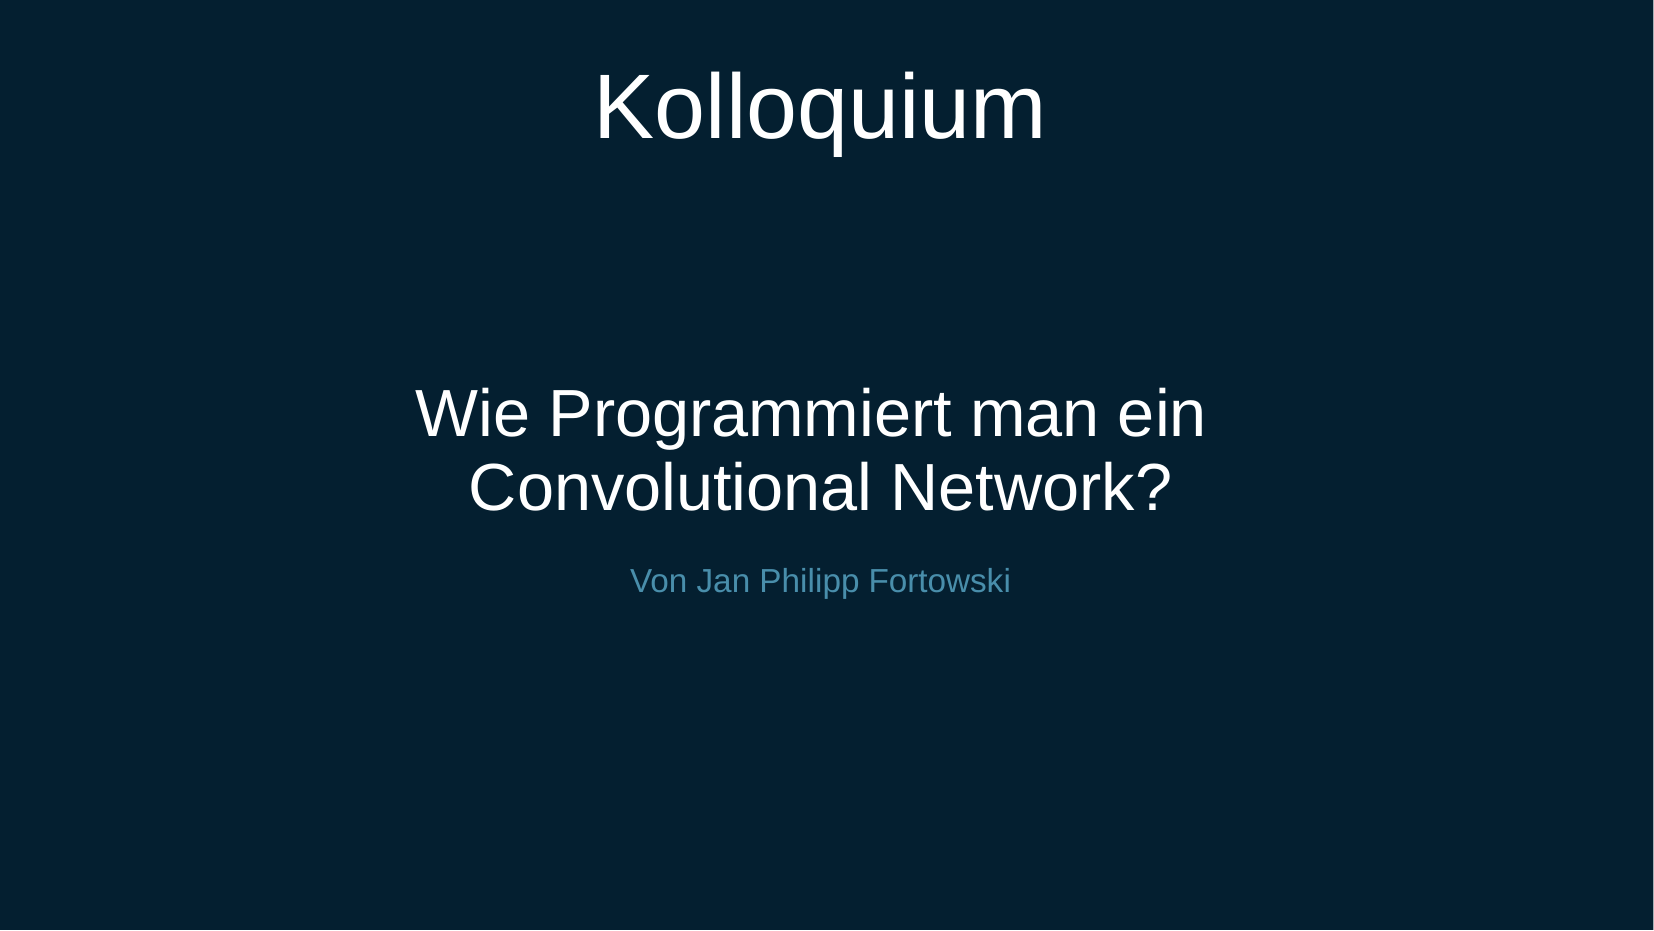

# Kolloquium
Wie Programmiert man ein
Convolutional Network?
Von Jan Philipp Fortowski